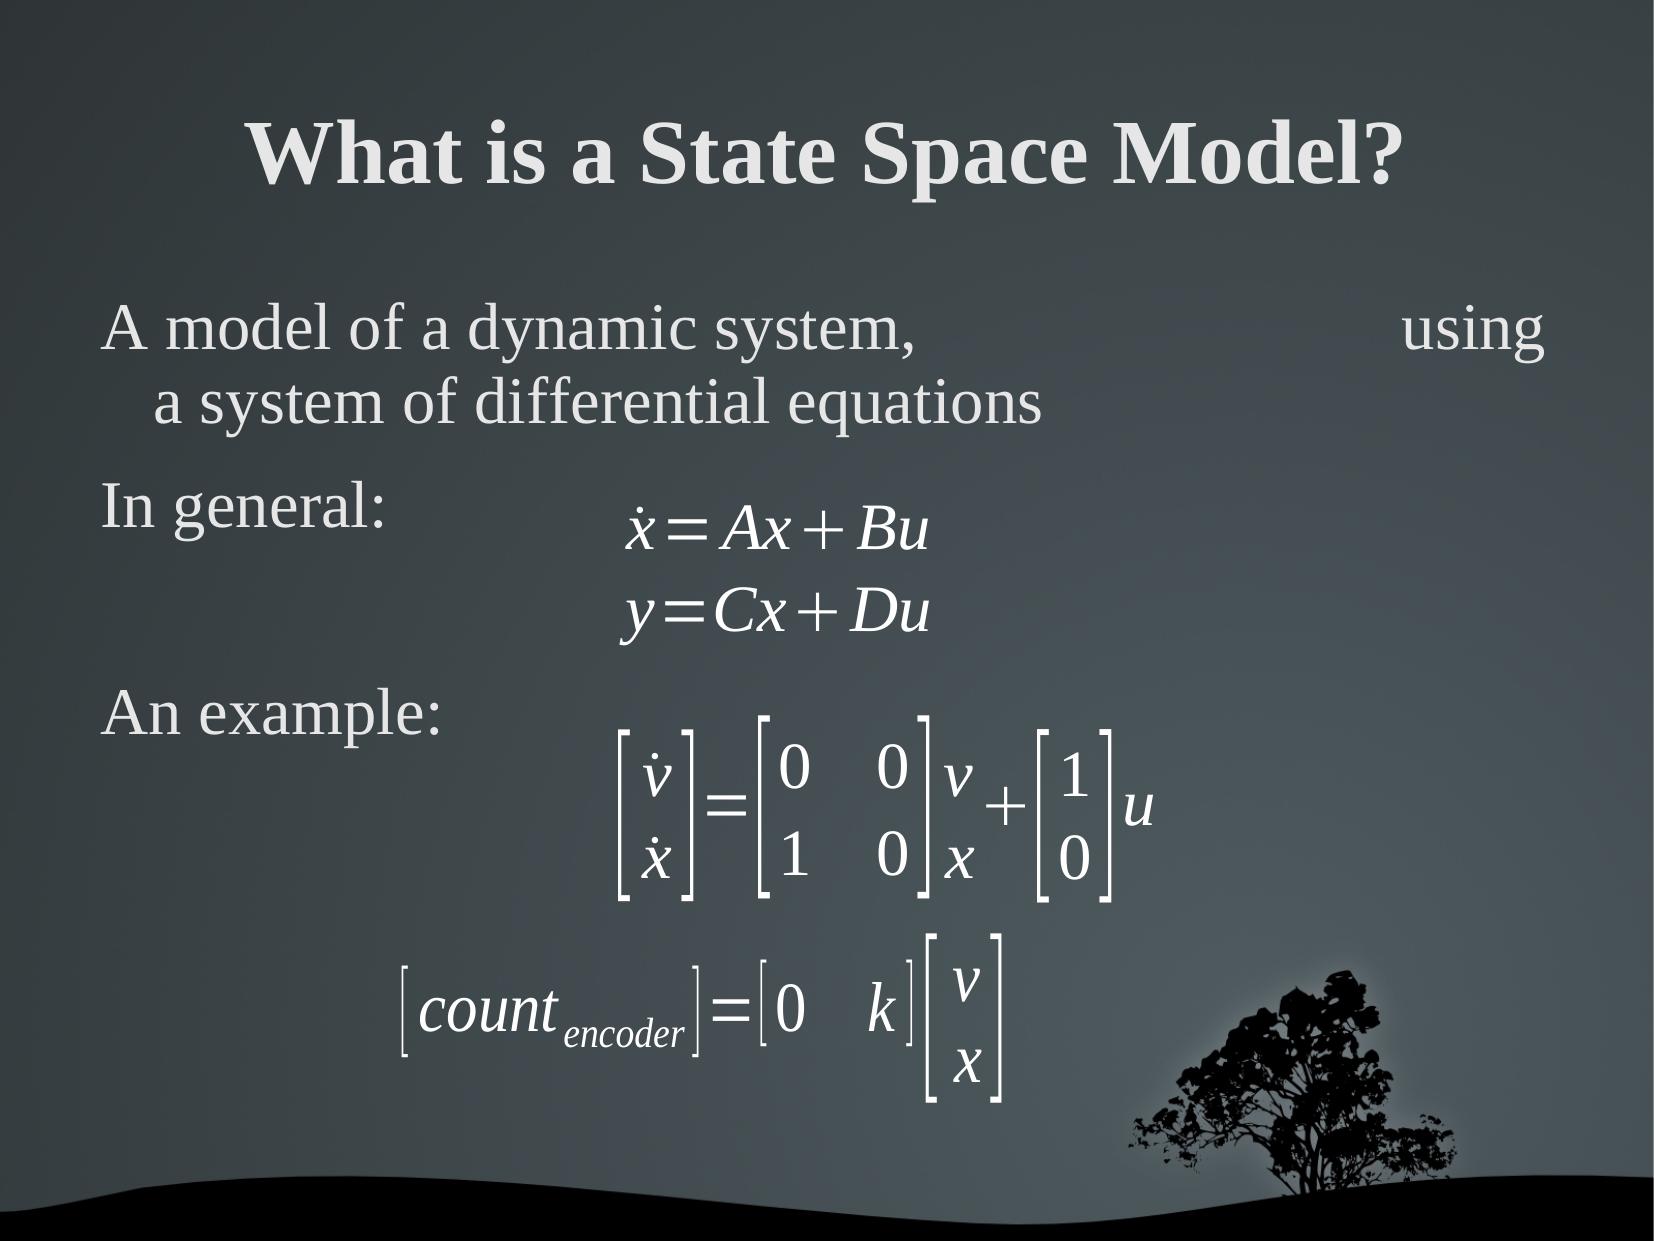

# What is a State Space Model?
A model of a dynamic system, using a system of differential equations
In general:
An example: